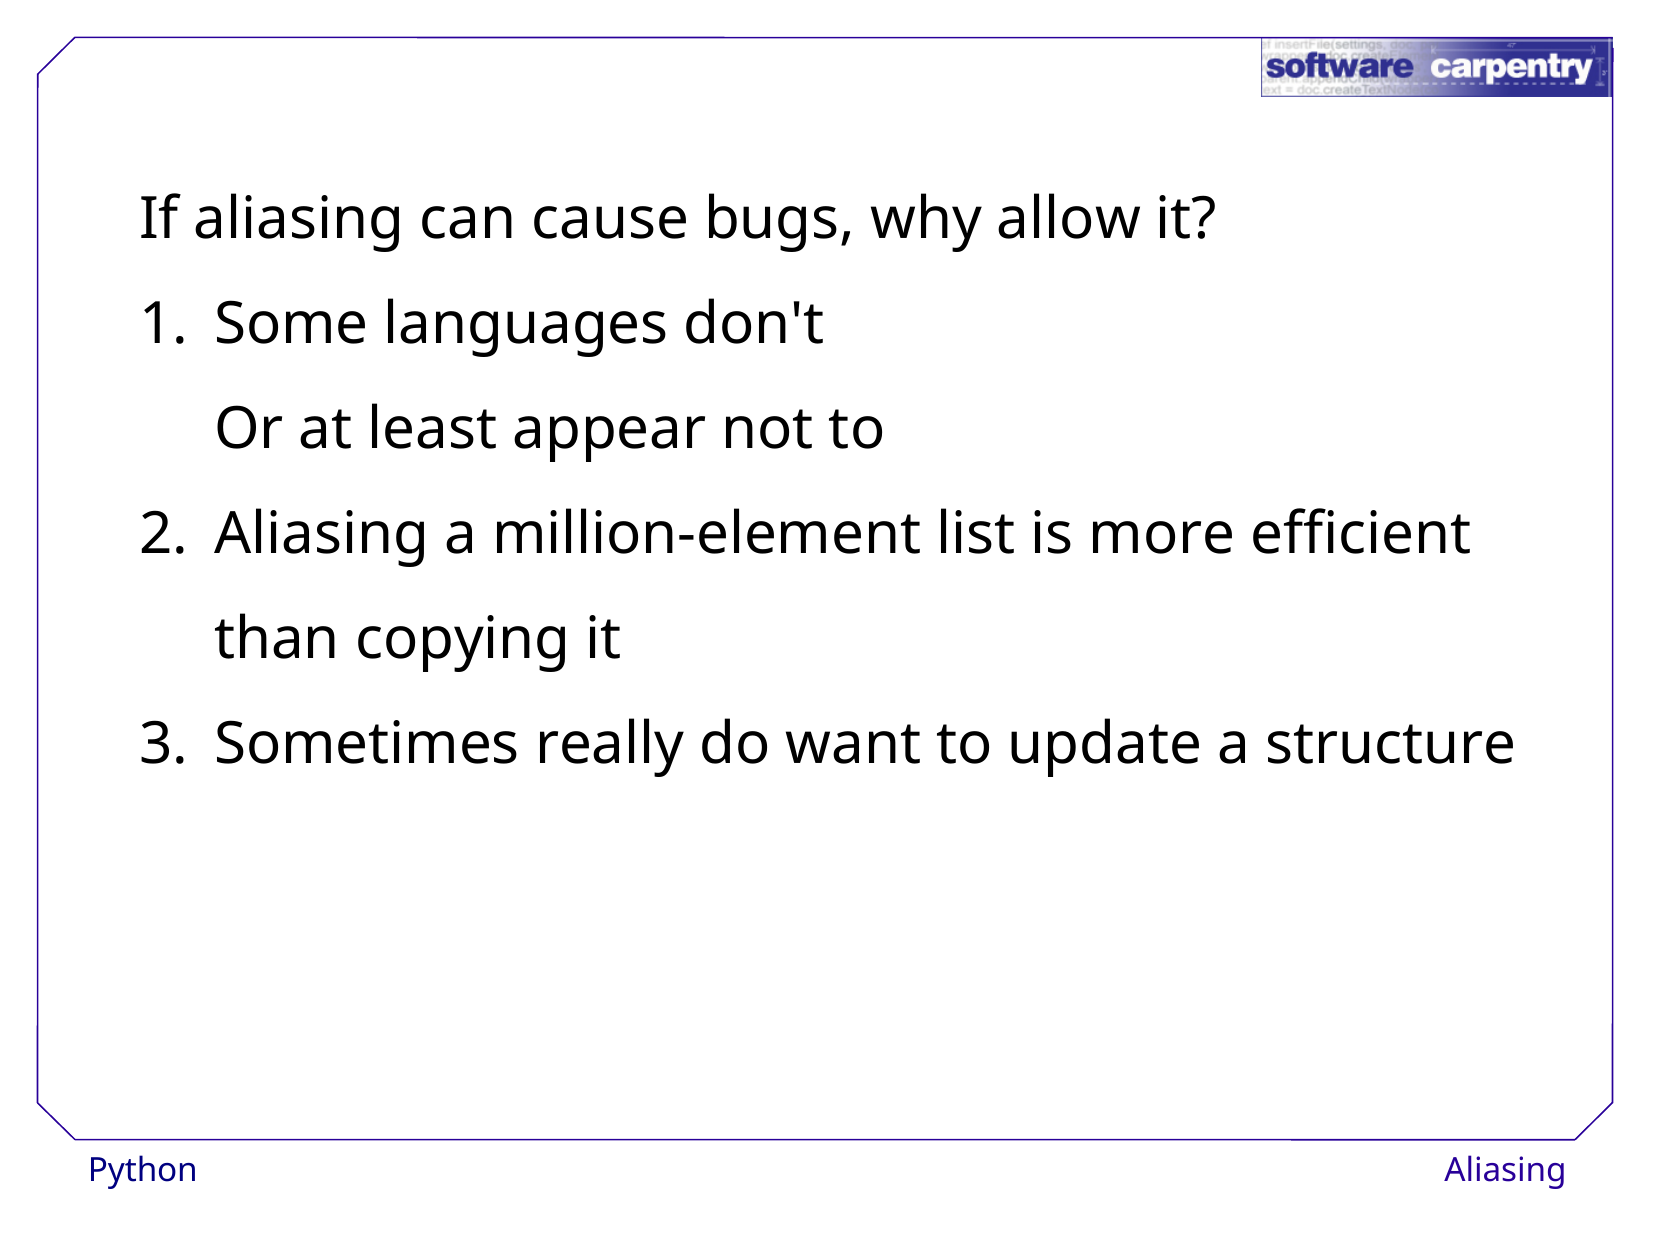

If aliasing can cause bugs, why allow it?
Some languages don't
	Or at least appear not to
Aliasing a million-element list is more efficient
	than copying it
Sometimes really do want to update a structure
in place